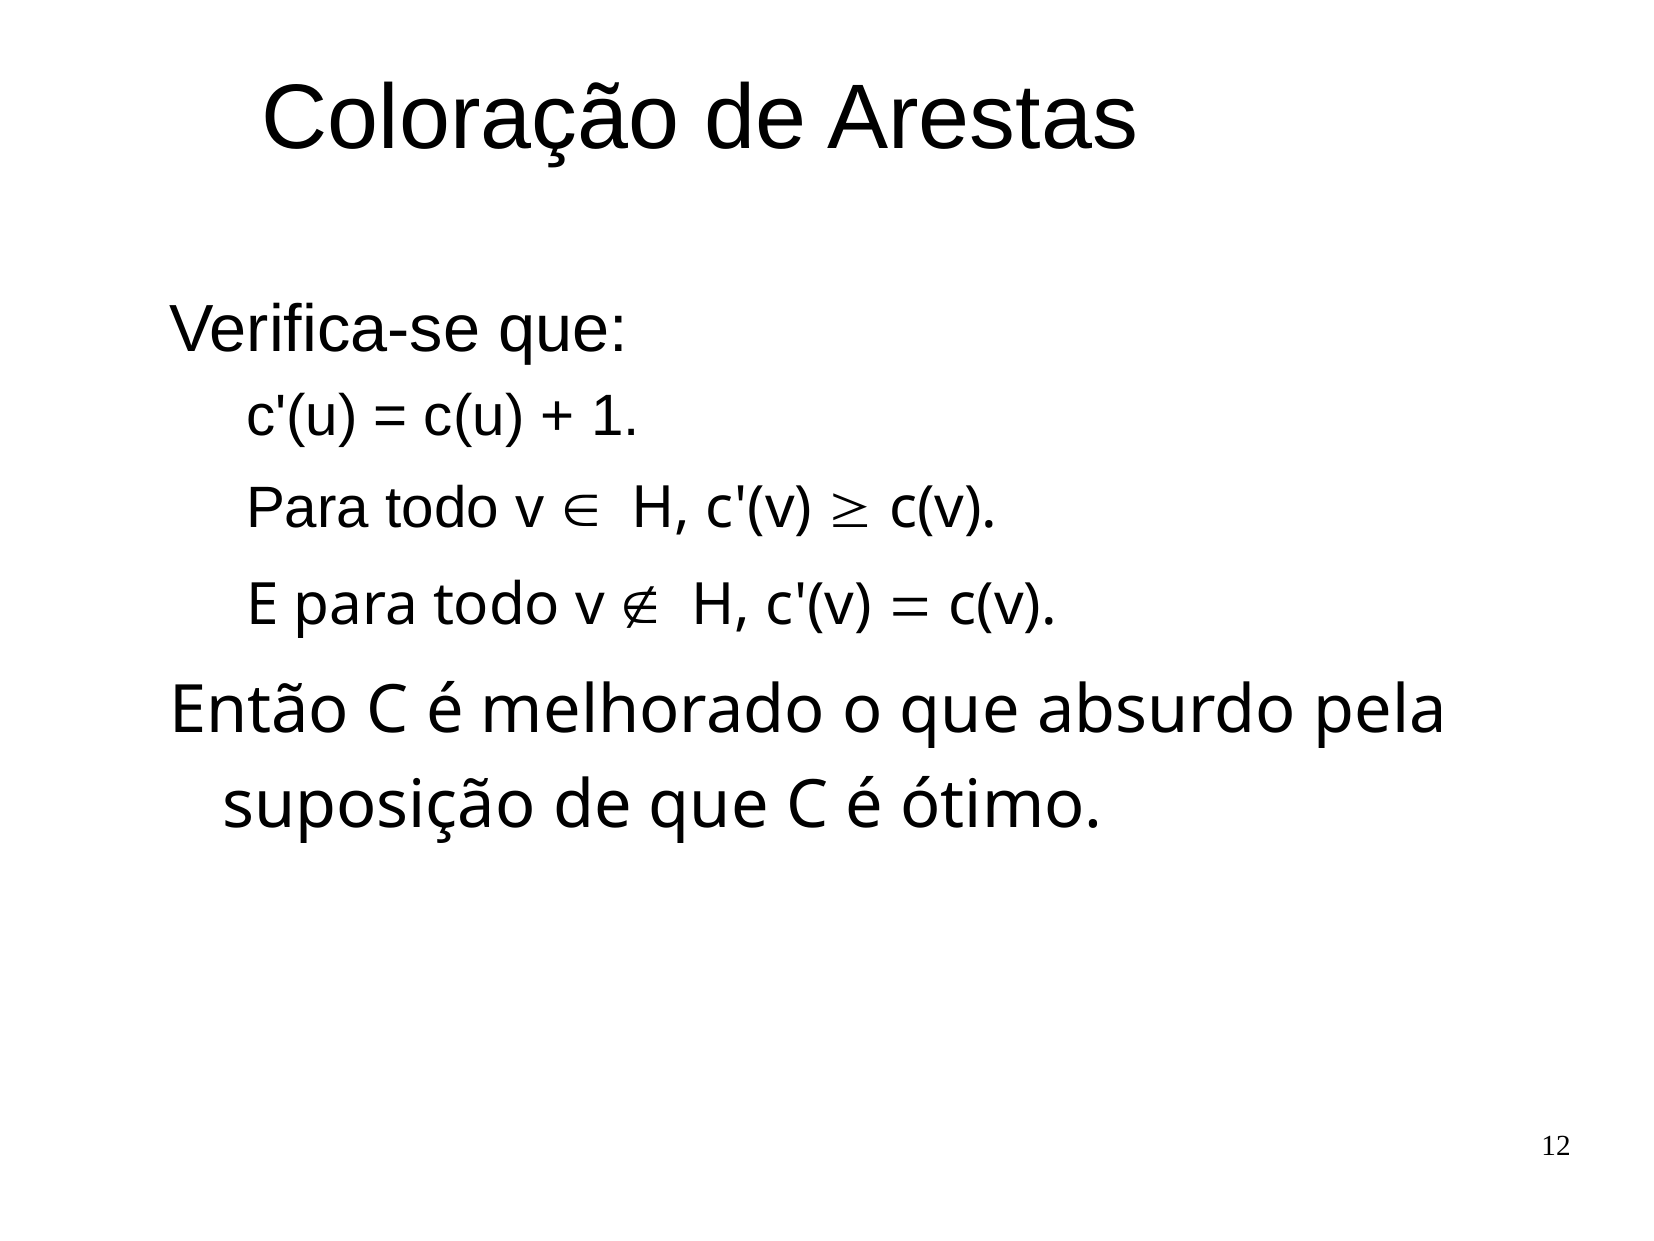

# Coloração de Arestas
Verifica-se que:
c'(u) = c(u) + 1.
Para todo v H, c'(v)  c(v).
E para todo v H, c'(v)  c(v).
Então C é melhorado o que absurdo pela suposição de que C é ótimo.
12